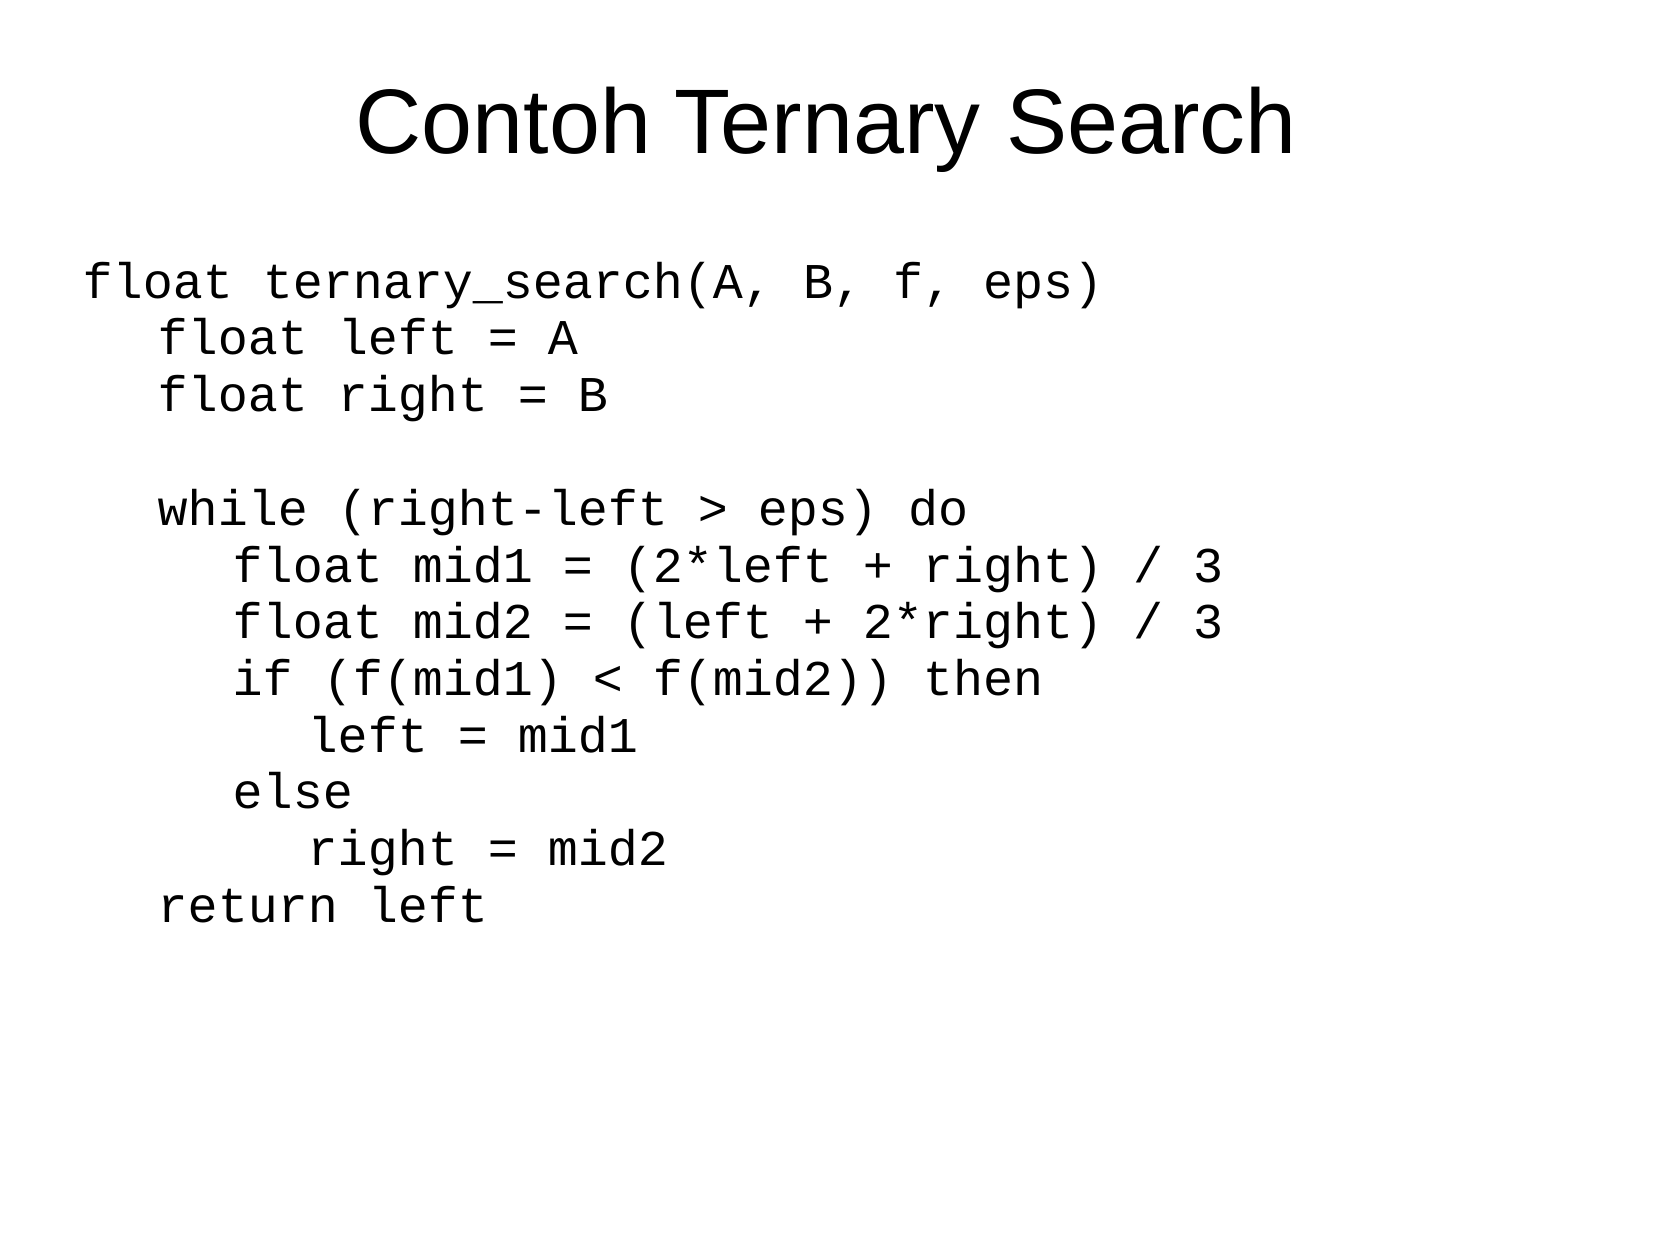

# Contoh Ternary Search
float ternary_search(A, B, f, eps)
	float left = A
	float right = B
	while (right-left > eps) do
		float mid1 = (2*left + right) / 3
		float mid2 = (left + 2*right) / 3
		if (f(mid1) < f(mid2)) then
			left = mid1
		else
			right = mid2
	return left